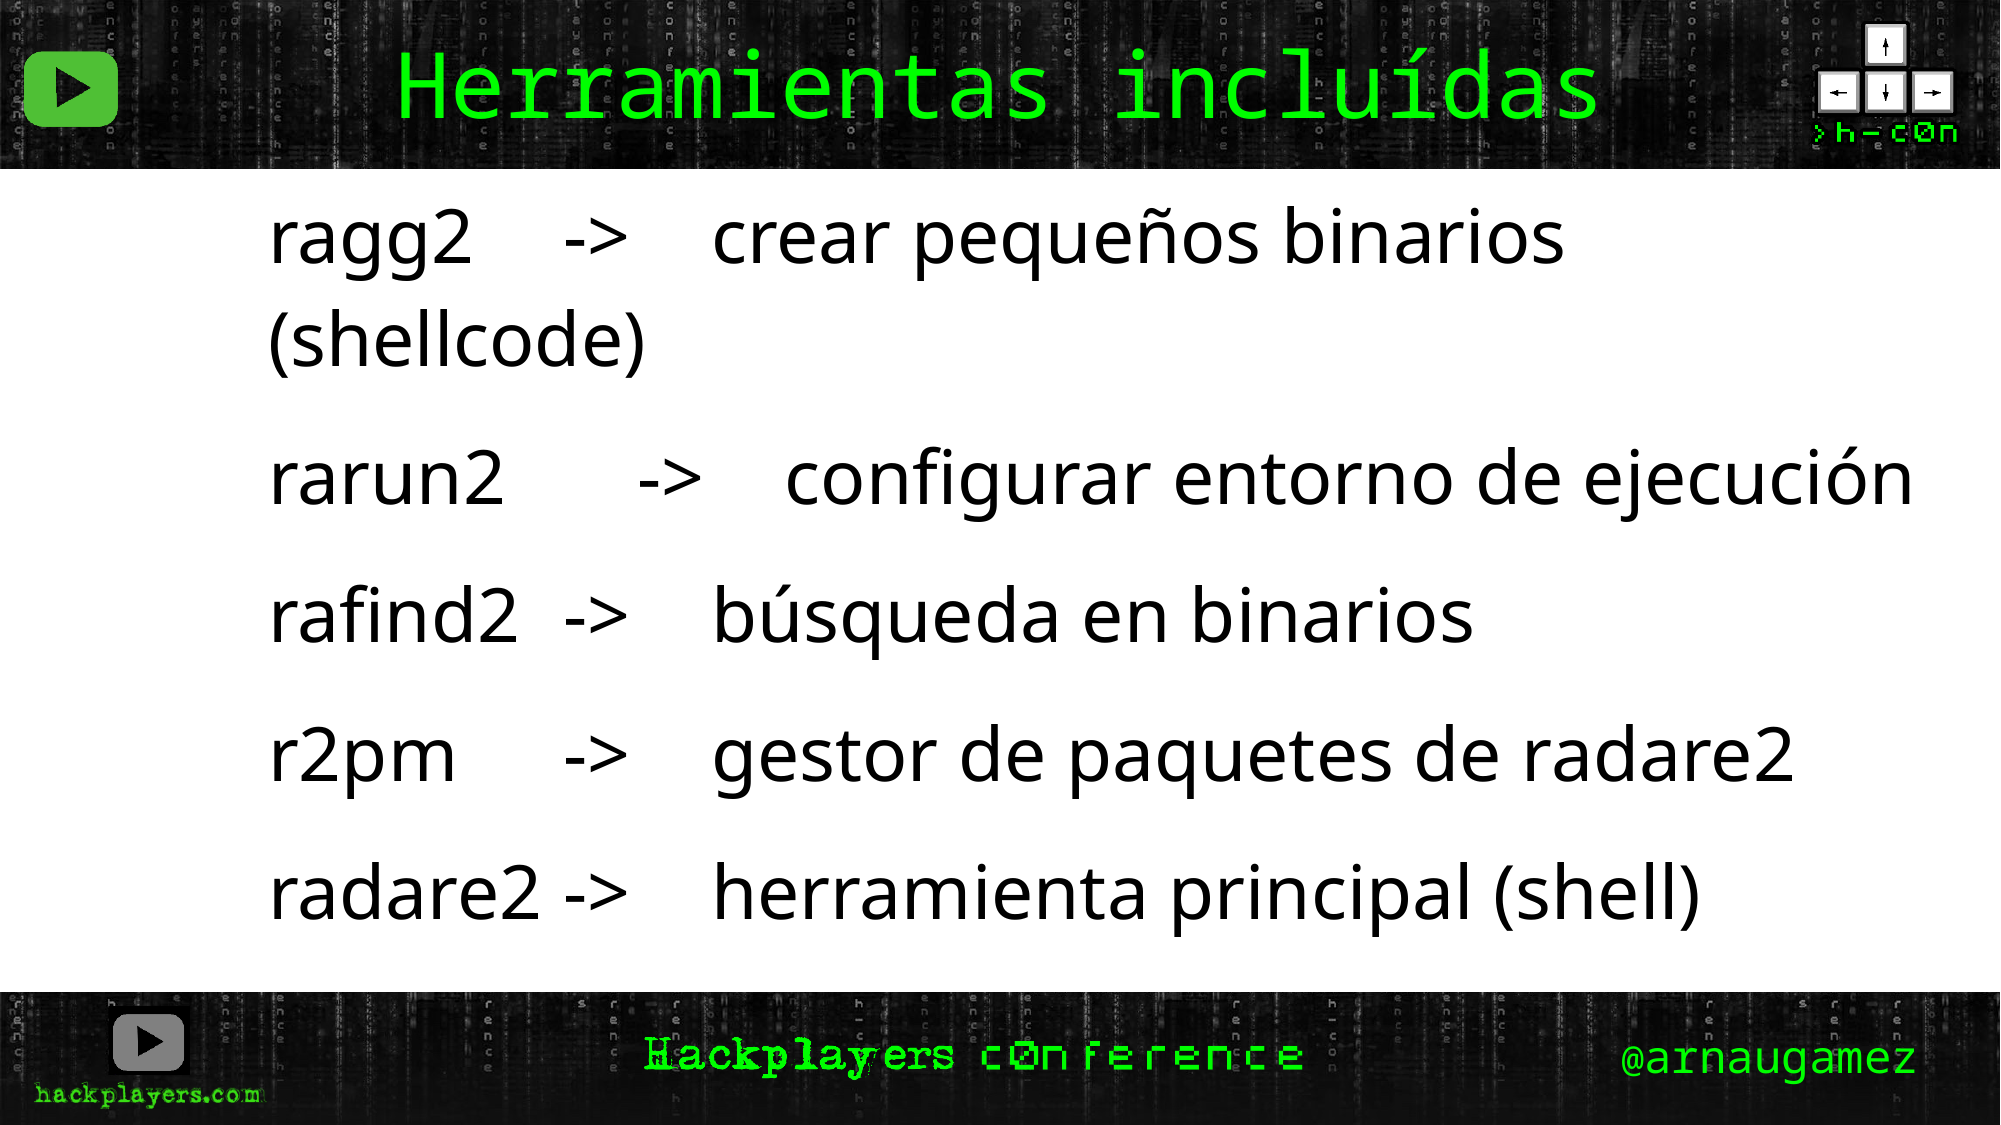

# Herramientas incluídas
ragg2		-> 	crear pequeños binarios (shellcode)
rarun2		->		configurar entorno de ejecución
rafind2	->		búsqueda en binarios
r2pm		-> 	gestor de paquetes de radare2
radare2	-> 	herramienta principal (shell)